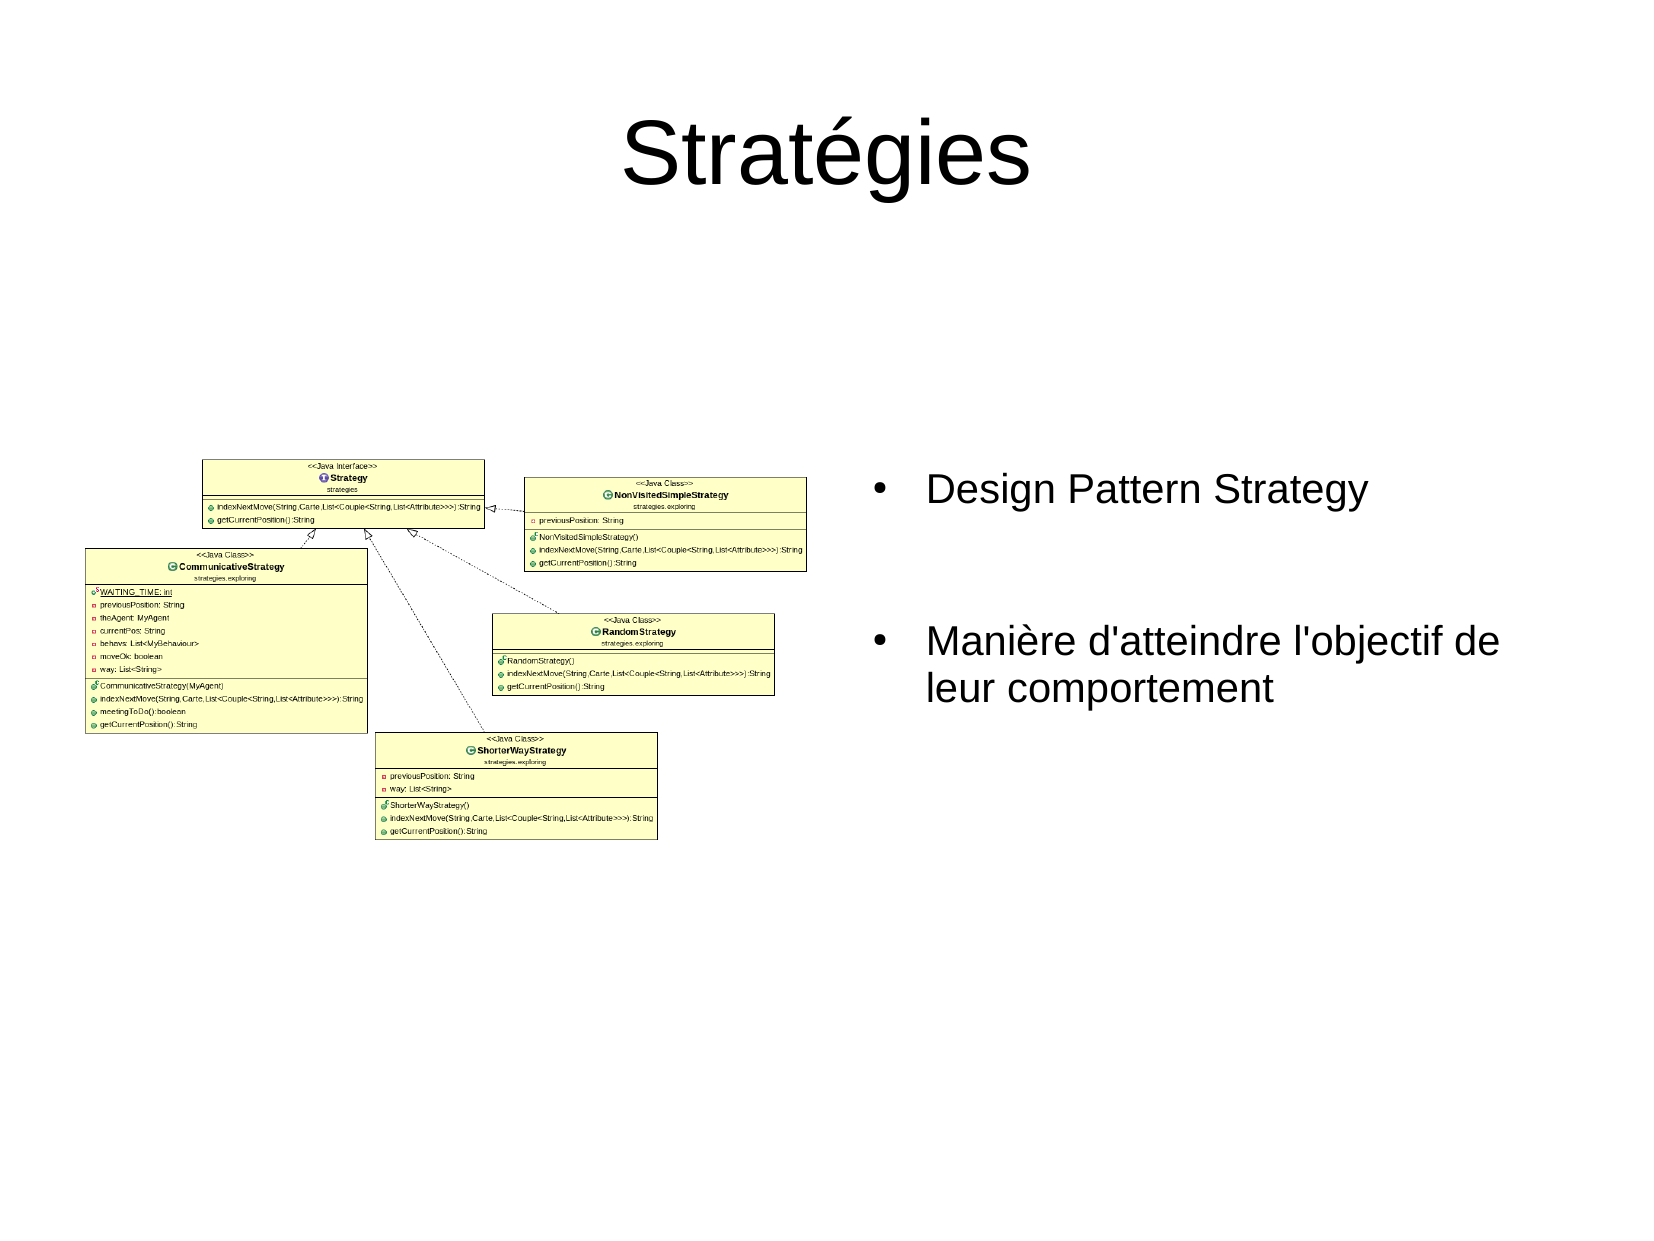

# Stratégies
Design Pattern Strategy
Manière d'atteindre l'objectif de leur comportement